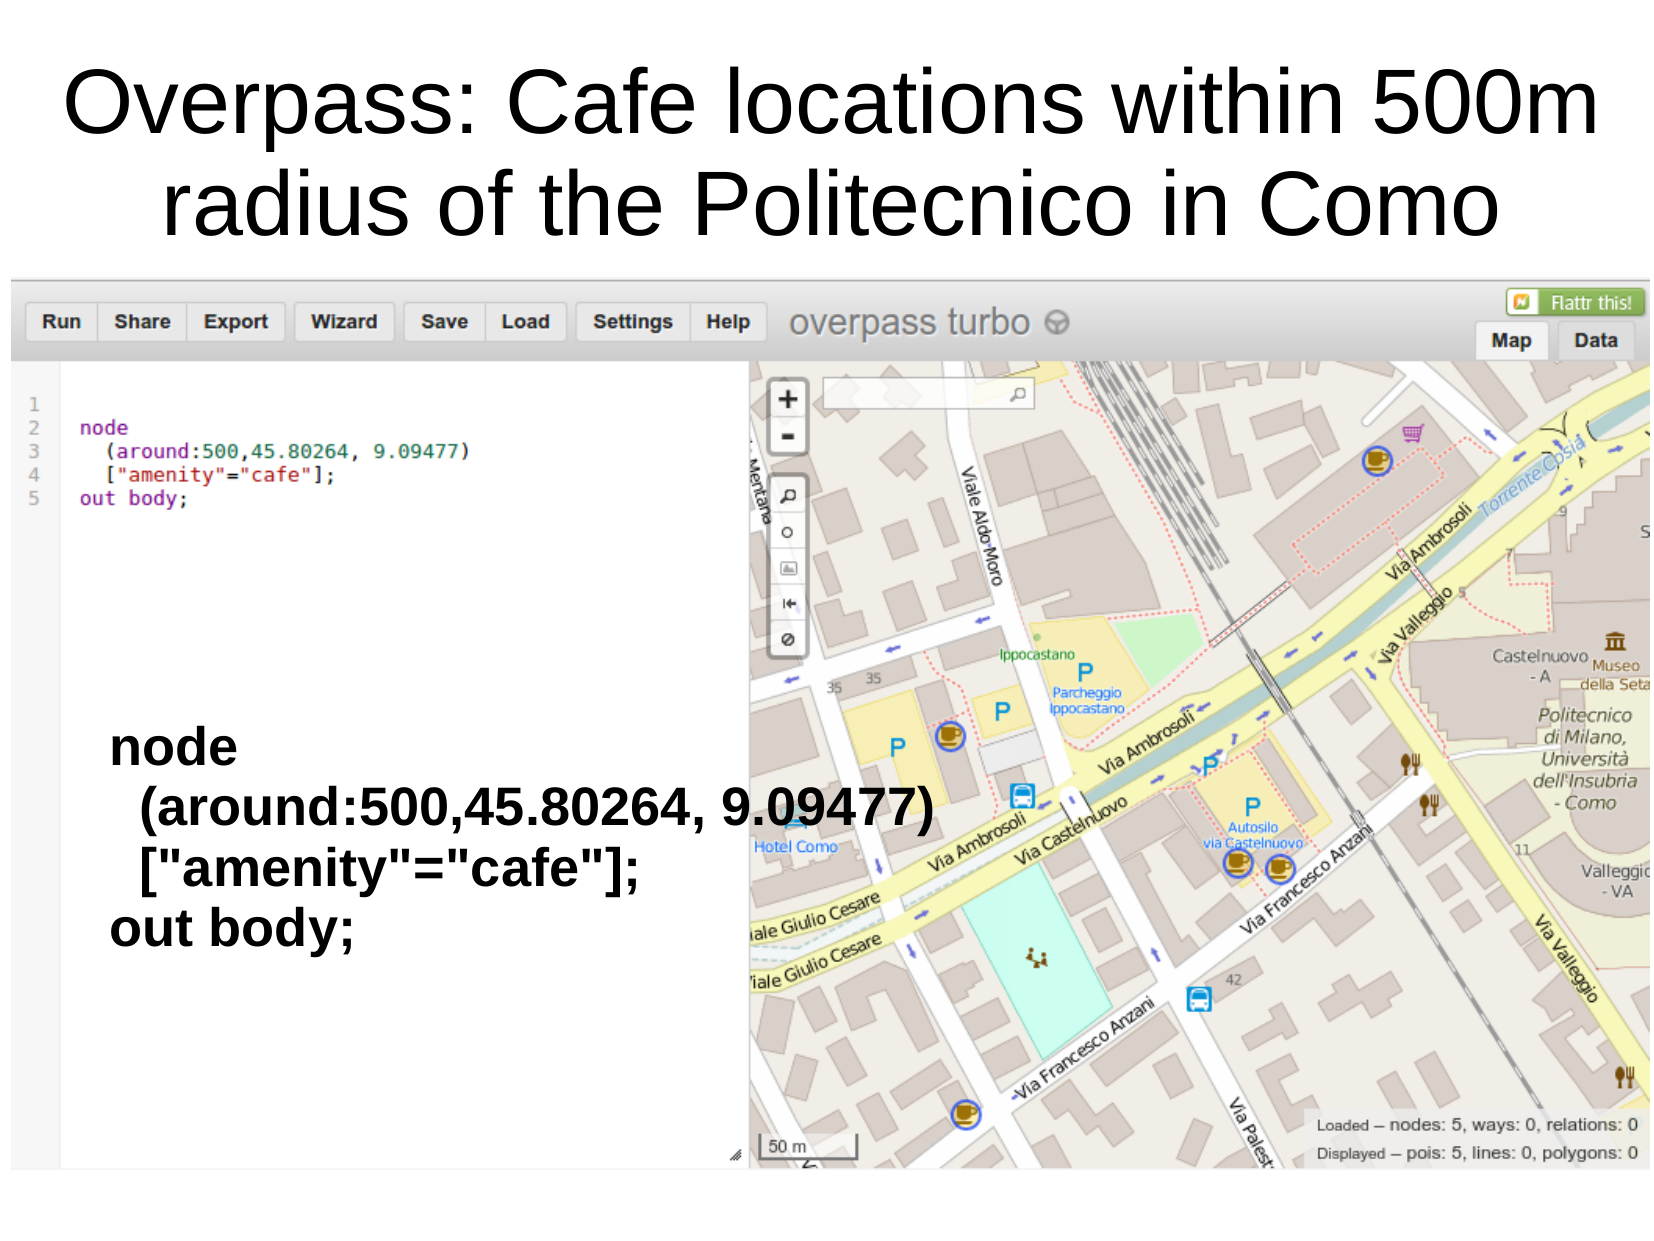

# Overpass: Cafe locations within 500m radius of the Politecnico in Como
node
 (around:500,45.80264, 9.09477)
 ["amenity"="cafe"];
out body;